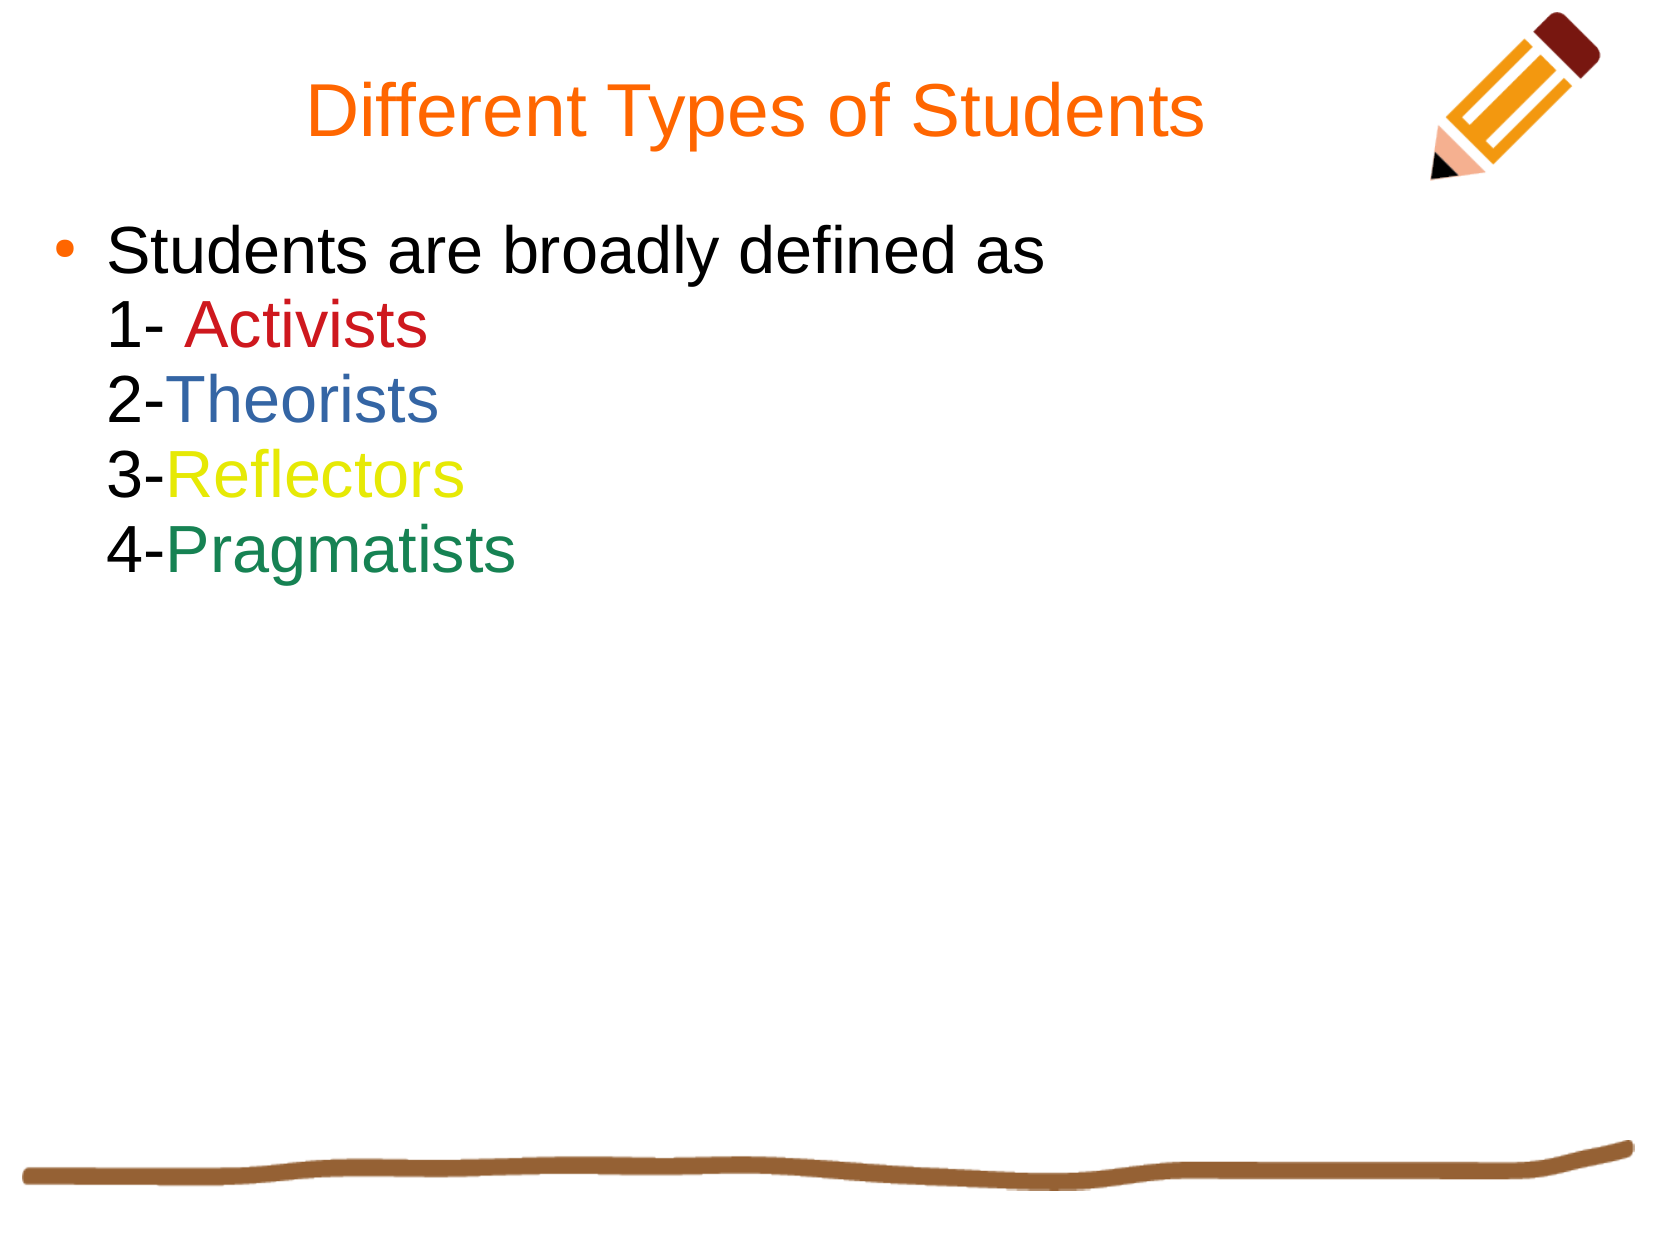

# Different Types of Students
Students are broadly defined as
1- Activists
2-Theorists
3-Reflectors
4-Pragmatists